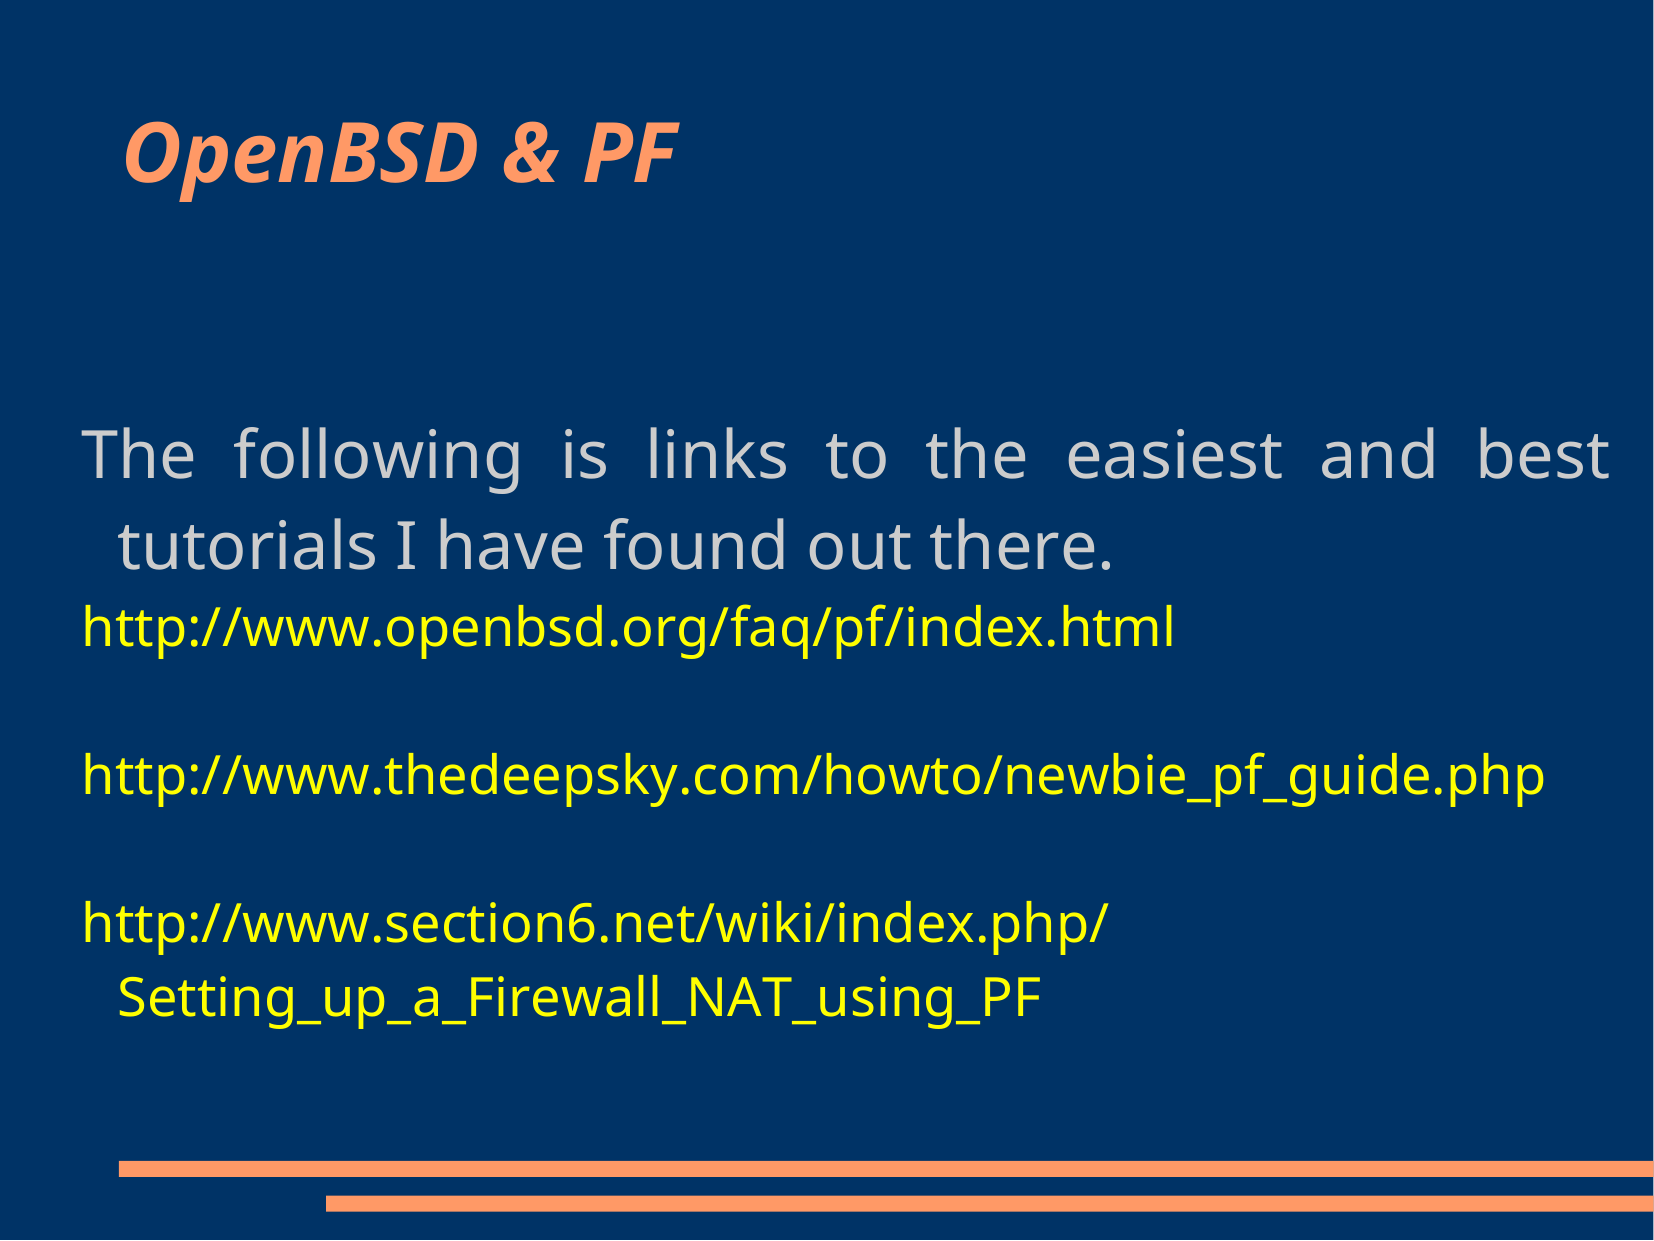

# OpenBSD & PF
The following is links to the easiest and best tutorials I have found out there.
http://www.openbsd.org/faq/pf/index.html
http://www.thedeepsky.com/howto/newbie_pf_guide.php
http://www.section6.net/wiki/index.php/Setting_up_a_Firewall_NAT_using_PF